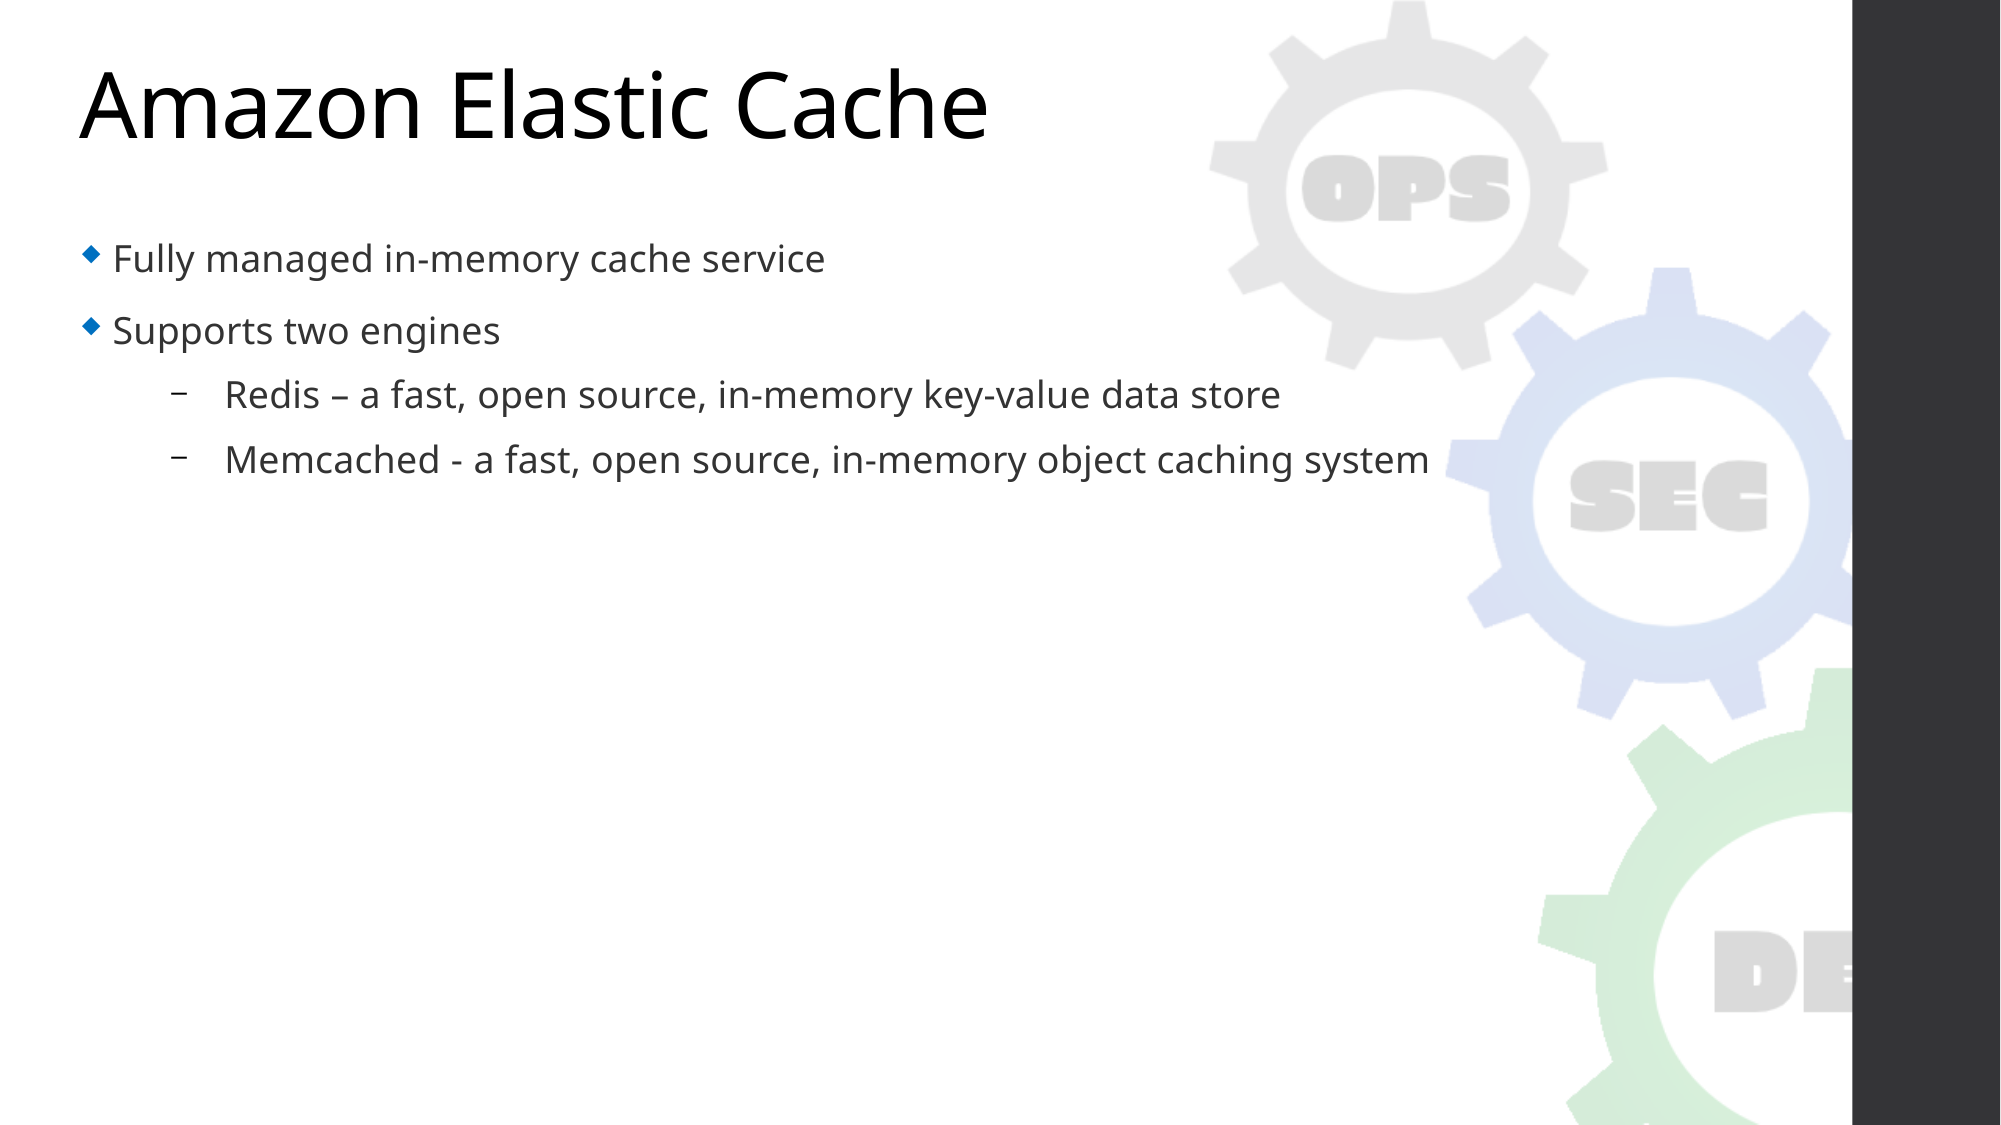

# Amazon Elastic Cache
Fully managed in-memory cache service
Supports two engines
Redis – a fast, open source, in-memory key-value data store
Memcached - a fast, open source, in-memory object caching system